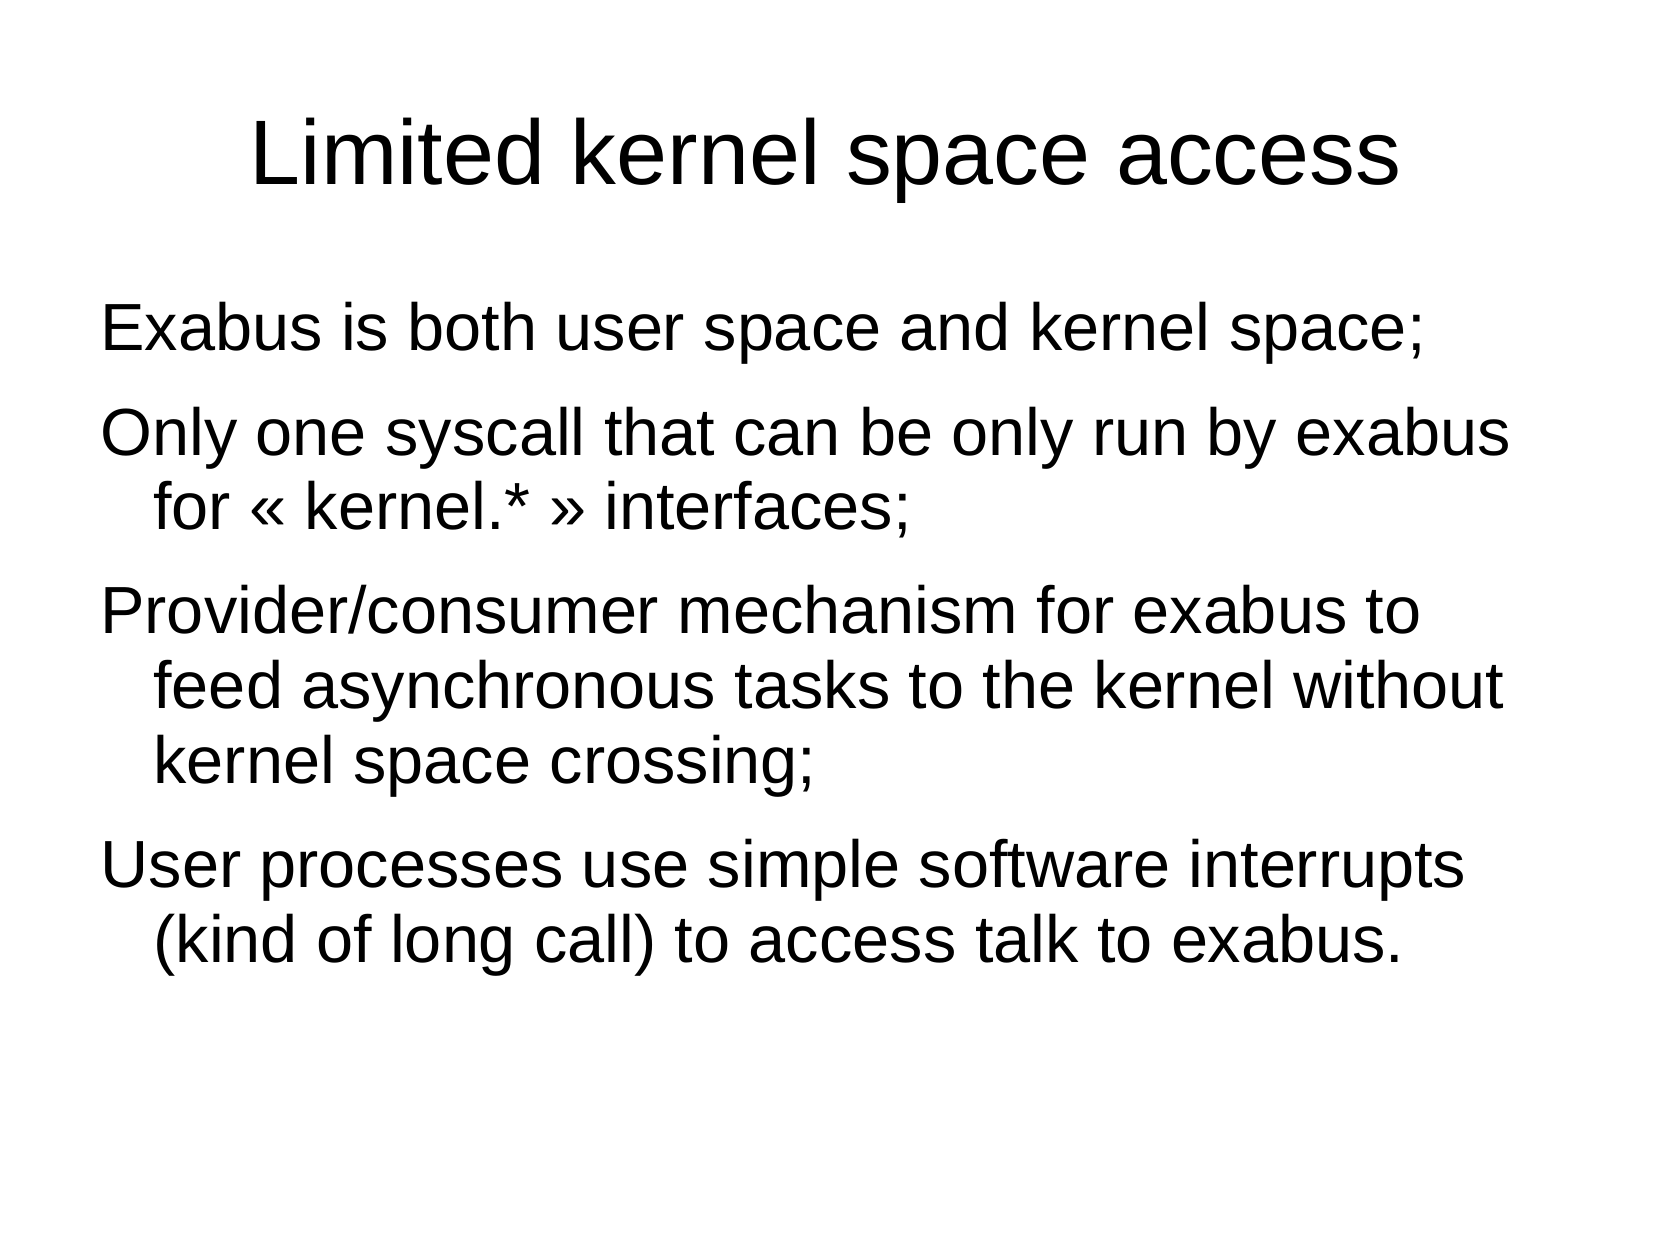

# Limited kernel space access
Exabus is both user space and kernel space;
Only one syscall that can be only run by exabus for « kernel.* » interfaces;
Provider/consumer mechanism for exabus to feed asynchronous tasks to the kernel without kernel space crossing;
User processes use simple software interrupts (kind of long call) to access talk to exabus.